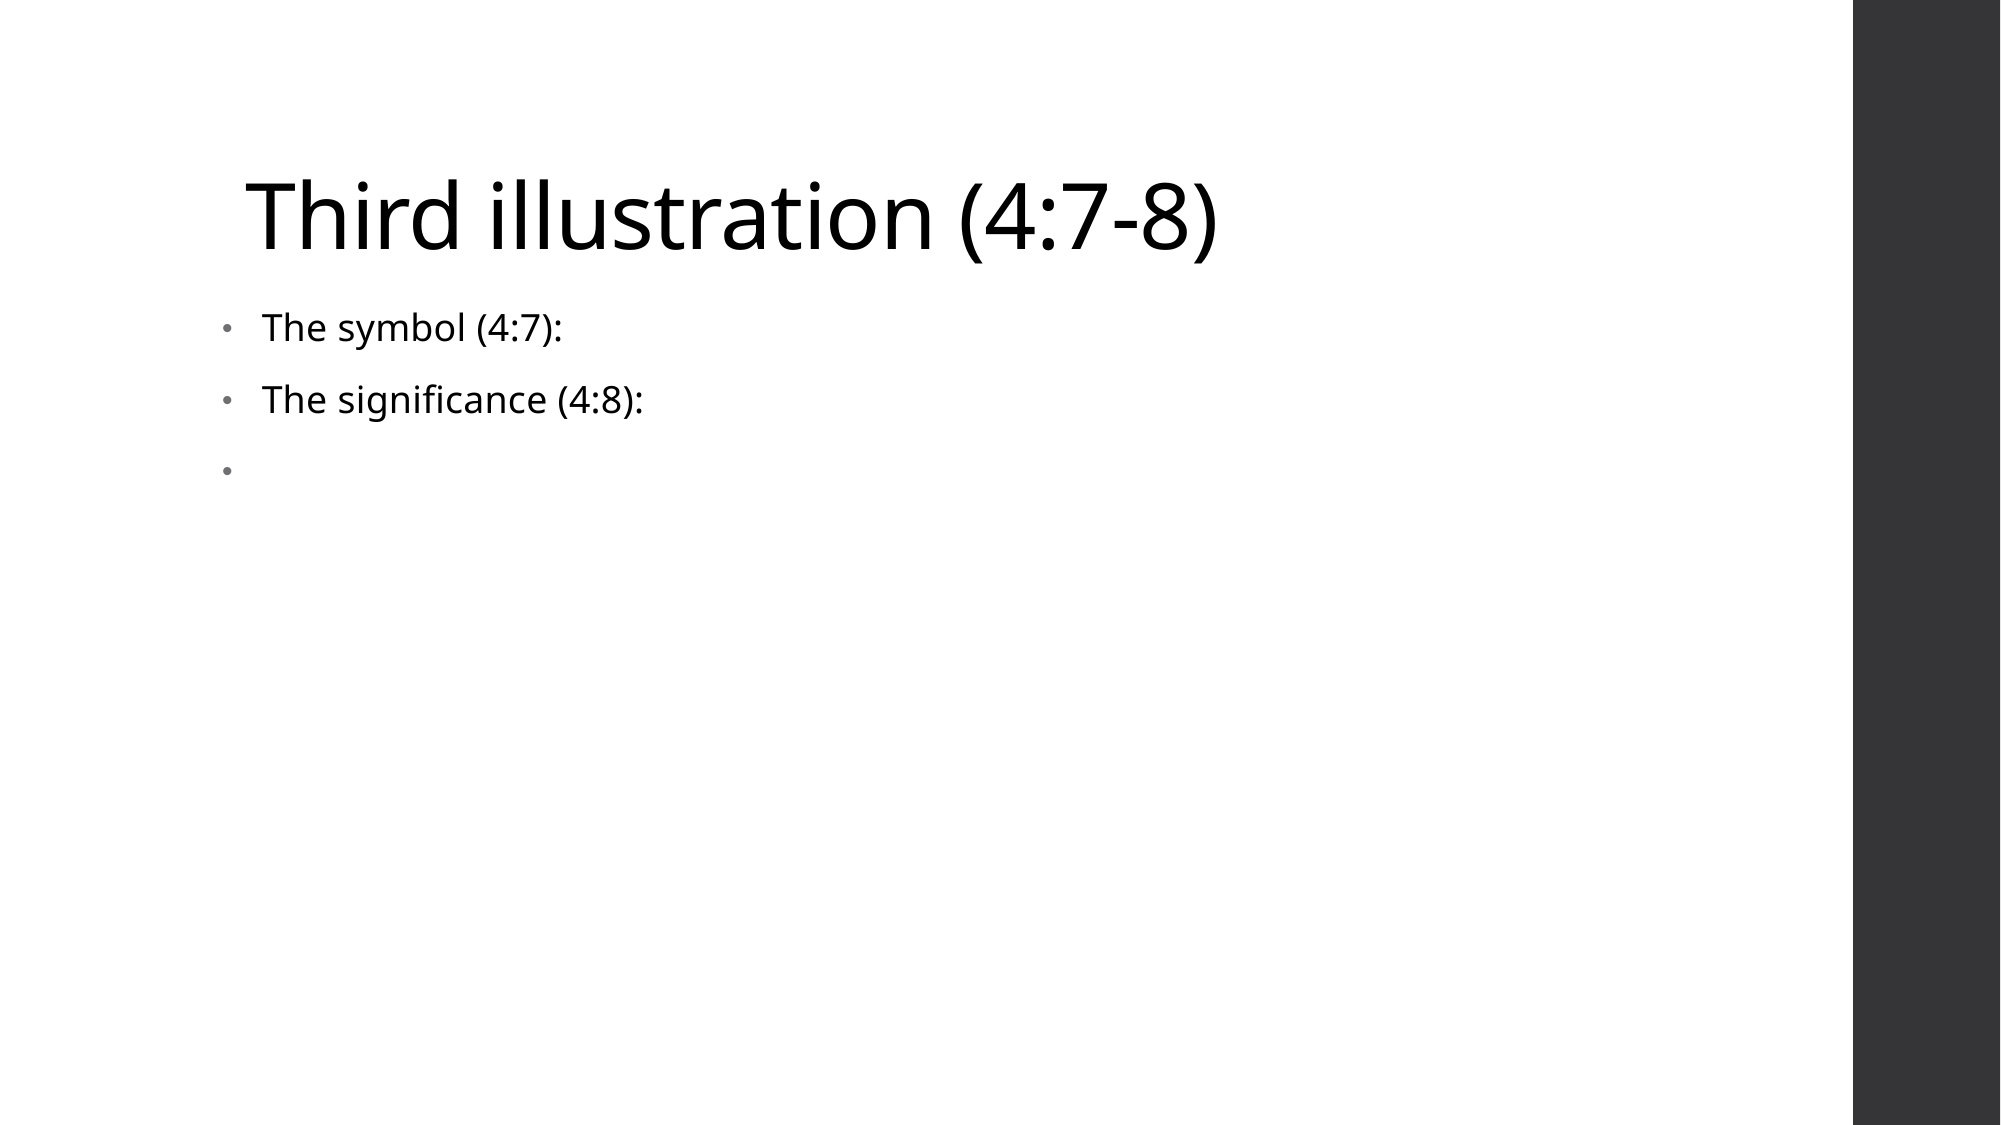

# Third illustration (4:7-8)
 The symbol (4:7):
 The significance (4:8):